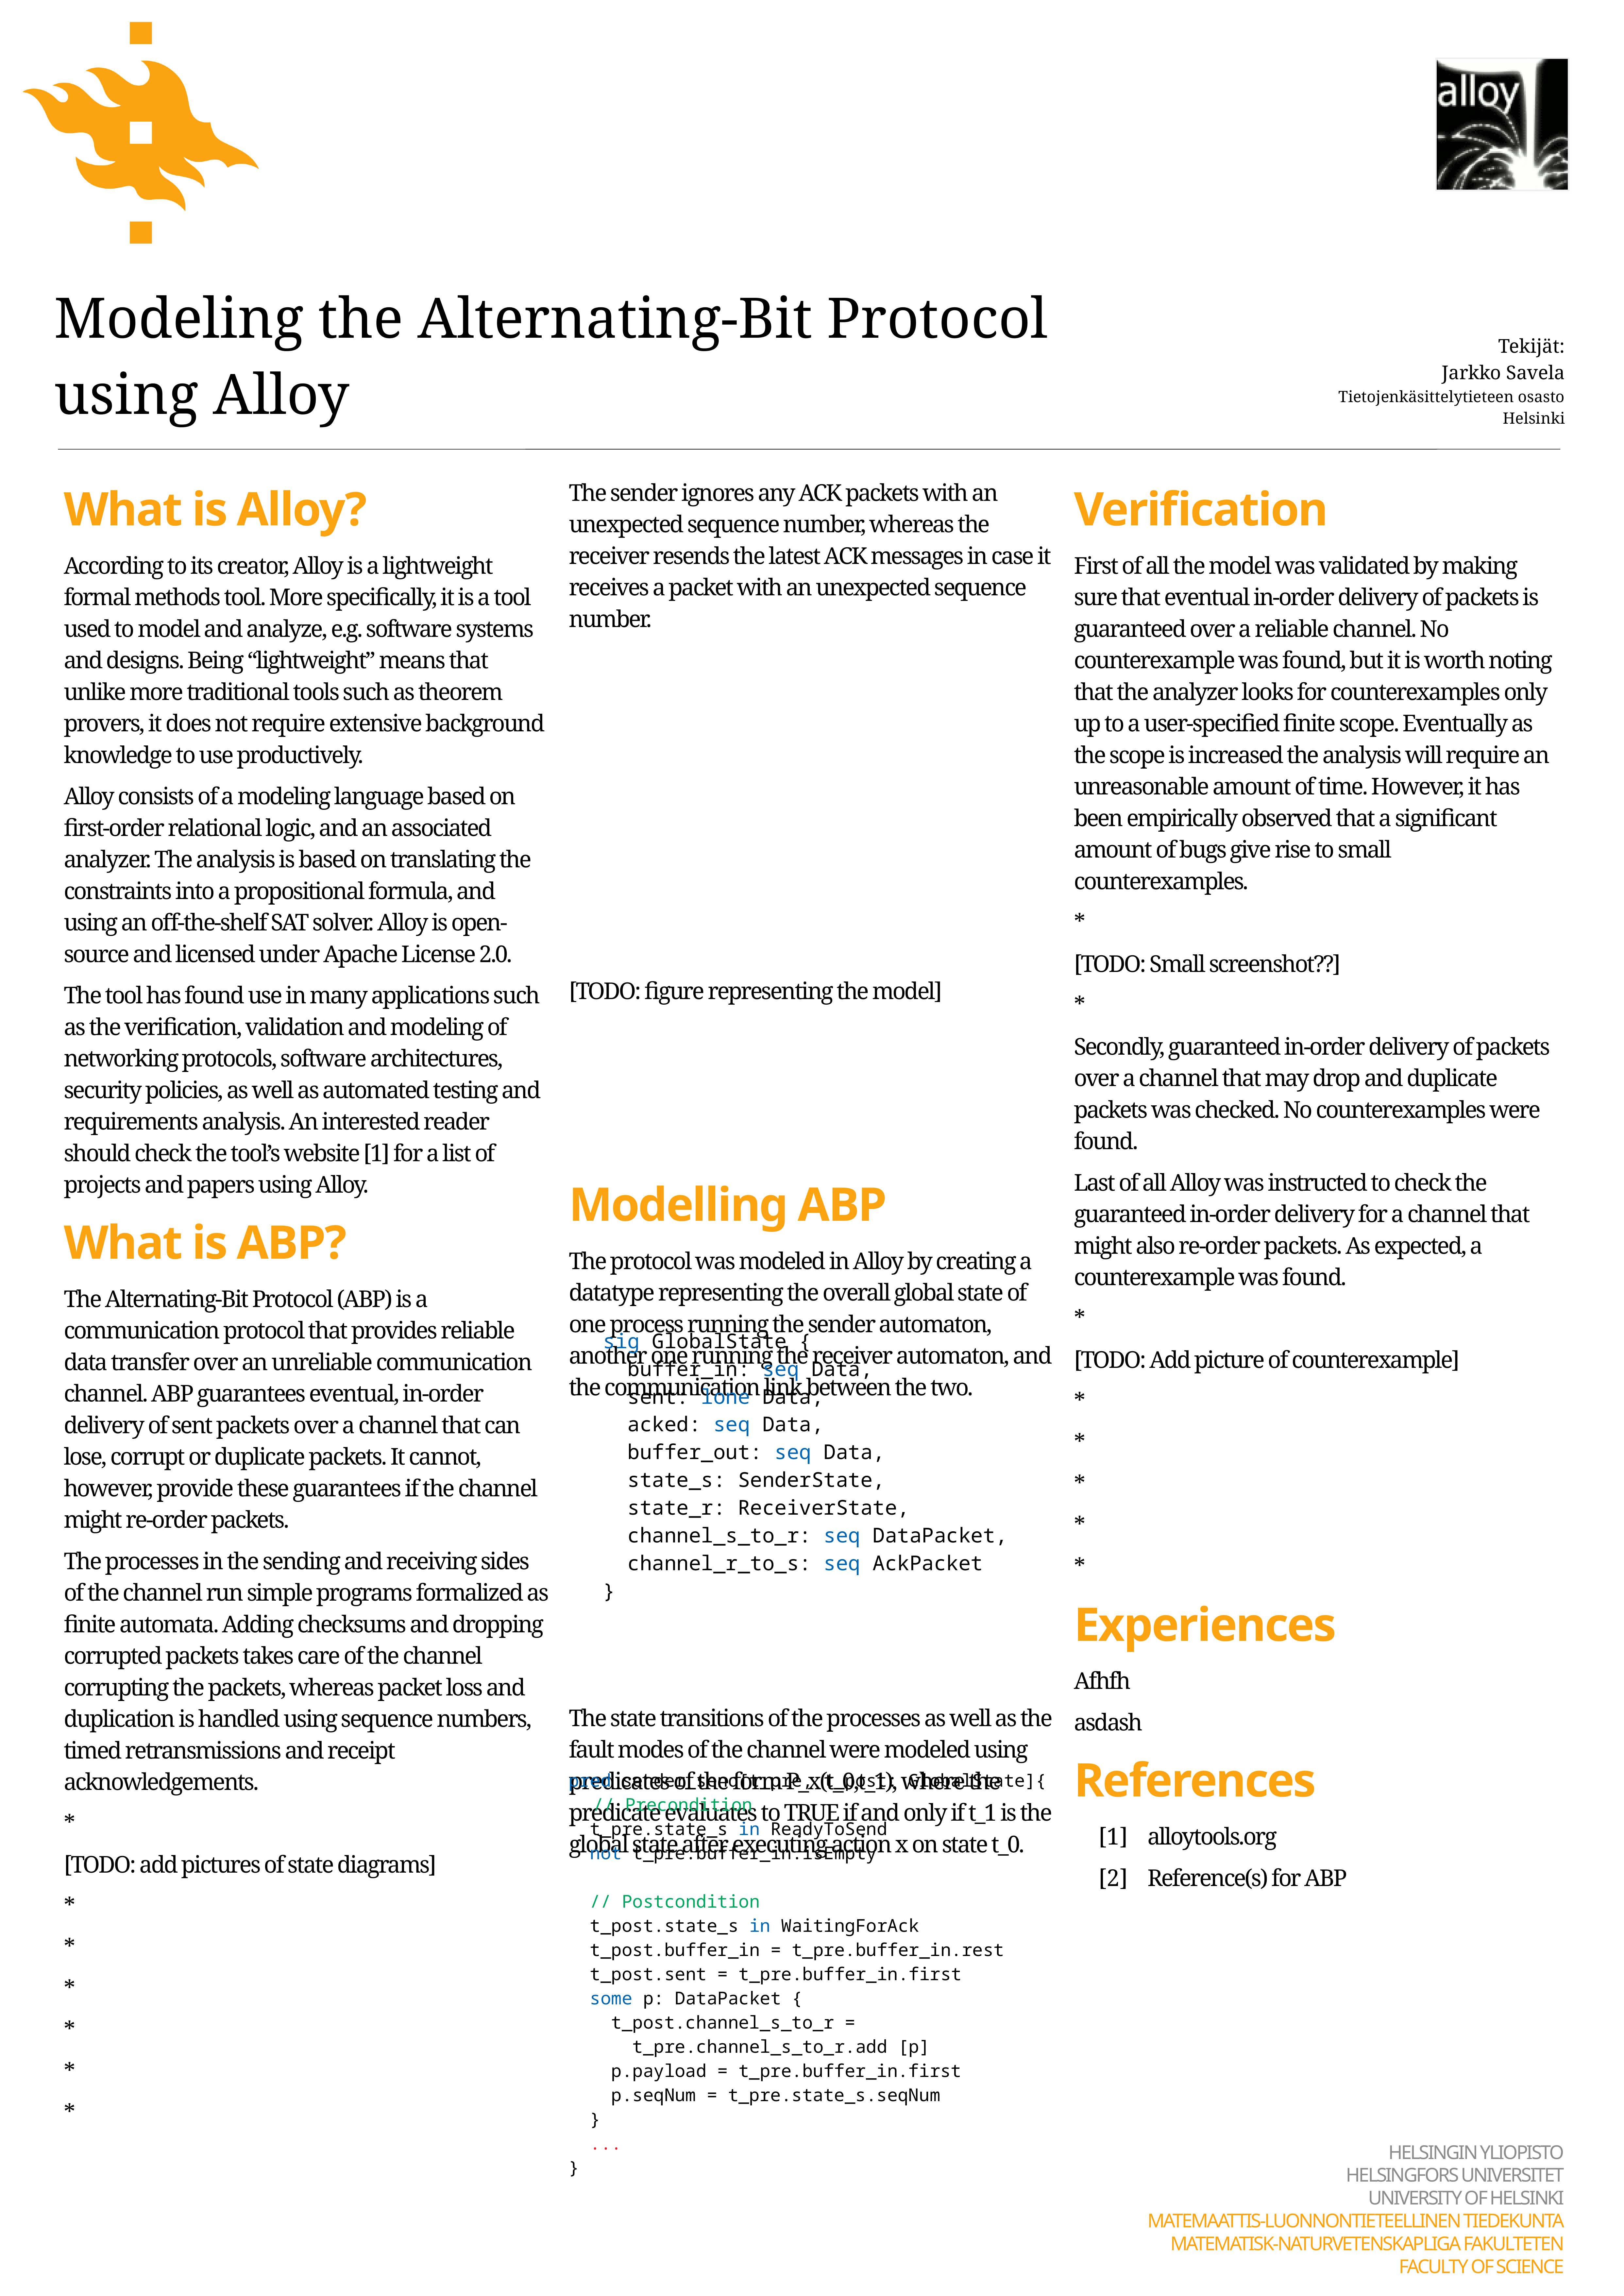

Tekijät:
Jarkko Savela
Tietojenkäsittelytieteen osasto
Helsinki
# Modeling the Alternating-Bit Protocol using Alloy
What is Alloy?
According to its creator, Alloy is a lightweight formal methods tool. More specifically, it is a tool used to model and analyze, e.g. software systems and designs. Being “lightweight” means that unlike more traditional tools such as theorem provers, it does not require extensive background knowledge to use productively.
Alloy consists of a modeling language based on first-order relational logic, and an associated analyzer. The analysis is based on translating the constraints into a propositional formula, and using an off-the-shelf SAT solver. Alloy is open-source and licensed under Apache License 2.0.
The tool has found use in many applications such as the verification, validation and modeling of networking protocols, software architectures, security policies, as well as automated testing and requirements analysis. An interested reader should check the tool’s website [1] for a list of projects and papers using Alloy.
What is ABP?
The Alternating-Bit Protocol (ABP) is a communication protocol that provides reliable data transfer over an unreliable communication channel. ABP guarantees eventual, in-order delivery of sent packets over a channel that can lose, corrupt or duplicate packets. It cannot, however, provide these guarantees if the channel might re-order packets.
The processes in the sending and receiving sides of the channel run simple programs formalized as finite automata. Adding checksums and dropping corrupted packets takes care of the channel corrupting the packets, whereas packet loss and duplication is handled using sequence numbers, timed retransmissions and receipt acknowledgements.
*
[TODO: add pictures of state diagrams]
*
*
*
*
*
*
The sender ignores any ACK packets with an unexpected sequence number, whereas the receiver resends the latest ACK messages in case it receives a packet with an unexpected sequence number.
[TODO: figure representing the model]
Modelling ABP
The protocol was modeled in Alloy by creating a datatype representing the overall global state of one process running the sender automaton, another one running the receiver automaton, and the communication link between the two.
The state transitions of the processes as well as the fault modes of the channel were modeled using predicates of the form P_x(t_0,t_1), where the predicate evaluates to TRUE if and only if t_1 is the global state after executing action x on state t_0.
Verification
First of all the model was validated by making sure that eventual in-order delivery of packets is guaranteed over a reliable channel. No counterexample was found, but it is worth noting that the analyzer looks for counterexamples only up to a user-specified finite scope. Eventually as the scope is increased the analysis will require an unreasonable amount of time. However, it has been empirically observed that a significant amount of bugs give rise to small counterexamples.
*
[TODO: Small screenshot??]
*
Secondly, guaranteed in-order delivery of packets over a channel that may drop and duplicate packets was checked. No counterexamples were found.
Last of all Alloy was instructed to check the guaranteed in-order delivery for a channel that might also re-order packets. As expected, a counterexample was found.
*
[TODO: Add picture of counterexample]
*
*
*
*
*
Experiences
Afhfh
asdash
References
alloytools.org
Reference(s) for ABP
sig GlobalState {
 buffer_in: seq Data,
 sent: lone Data,
 acked: seq Data,
 buffer_out: seq Data,
 state_s: SenderState,
 state_r: ReceiverState,
 channel_s_to_r: seq DataPacket,
 channel_r_to_s: seq AckPacket
}
Counterexample:
1) send0
2) timeout
3) rcv0
4) ack0
5) send1
6) reorder
7) rcv1
8) ack1
9) rcv0
pred sender_send[t_pre, t_post: GlobalState]{
	// Precondition
 t_pre.state_s in ReadyToSend
 not t_pre.buffer_in.isEmpty
 // Postcondition
 t_post.state_s in WaitingForAck
 t_post.buffer_in = t_pre.buffer_in.rest
 t_post.sent = t_pre.buffer_in.first
 some p: DataPacket {
 t_post.channel_s_to_r =
 t_pre.channel_s_to_r.add [p]
 p.payload = t_pre.buffer_in.first
 p.seqNum = t_pre.state_s.seqNum
 }
 ...
}
HELSINGIN YLIOPISTO
HELSINGFORS UNIVERSITET
UNIVERSITY OF HELSINKI
MATEMAATTIS-LUONNONTIETEELLINEN TIEDEKUNTA
MATEMATISK-NATURVETENSKAPLIGA FAKULTETEN
FACULTY OF SCIENCE